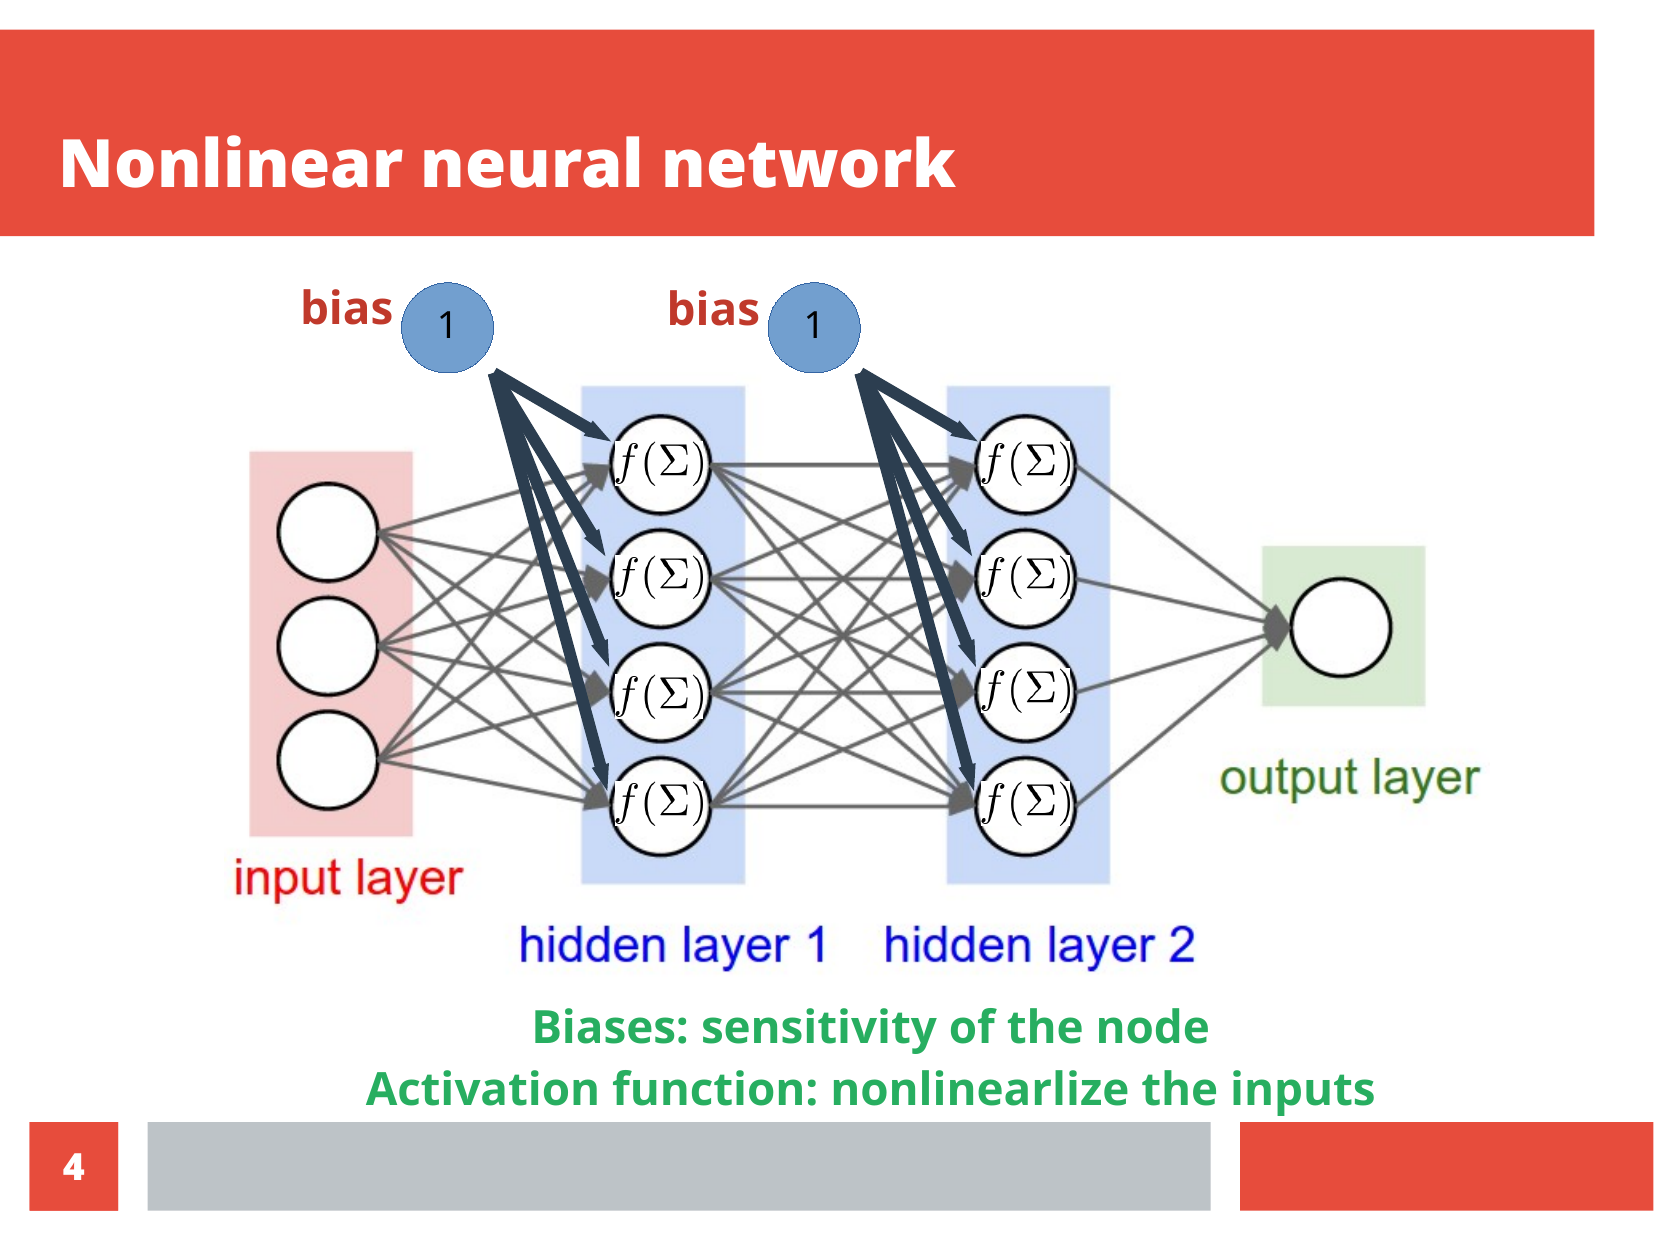

# Nonlinear neural network
bias
bias
1
1
Biases: sensitivity of the node
Activation function: nonlinearlize the inputs
4